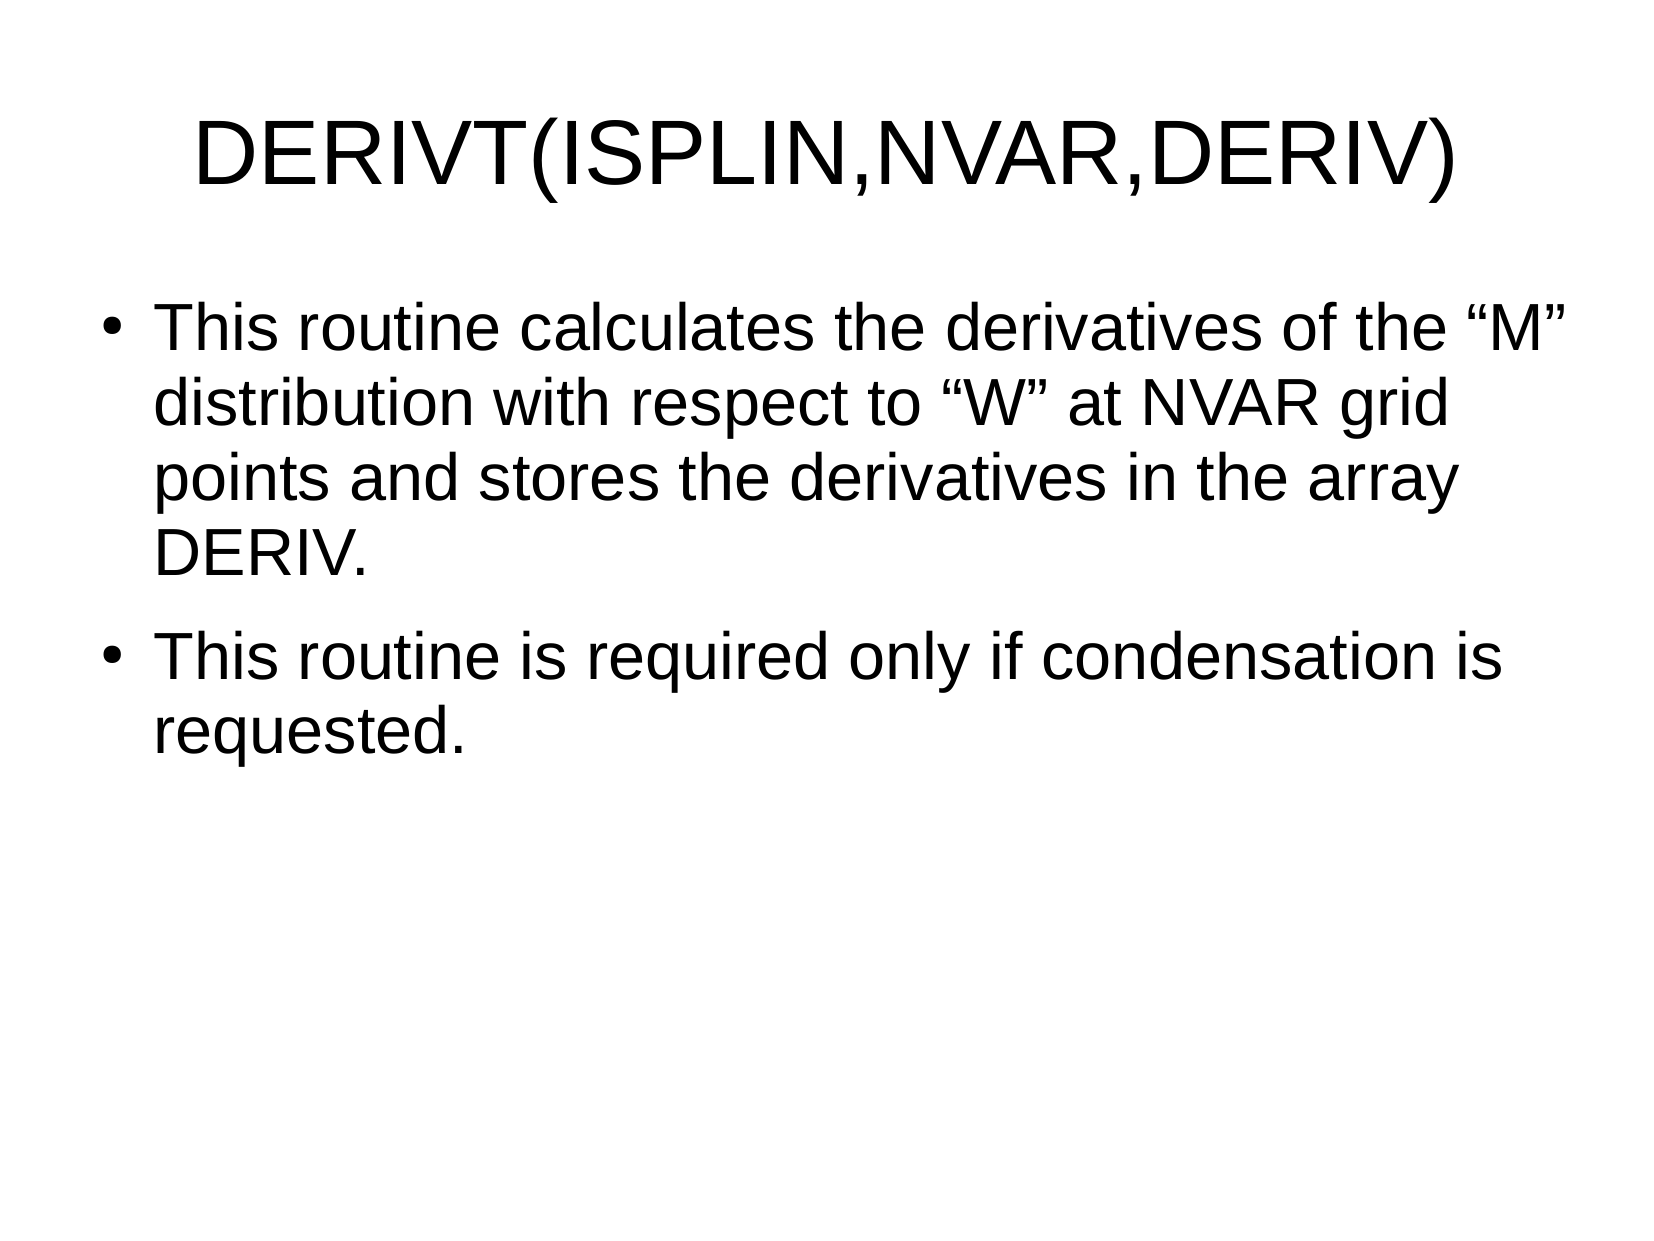

# DERIVT(ISPLIN,NVAR,DERIV)
This routine calculates the derivatives of the “M” distribution with respect to “W” at NVAR grid points and stores the derivatives in the array DERIV.
This routine is required only if condensation is requested.